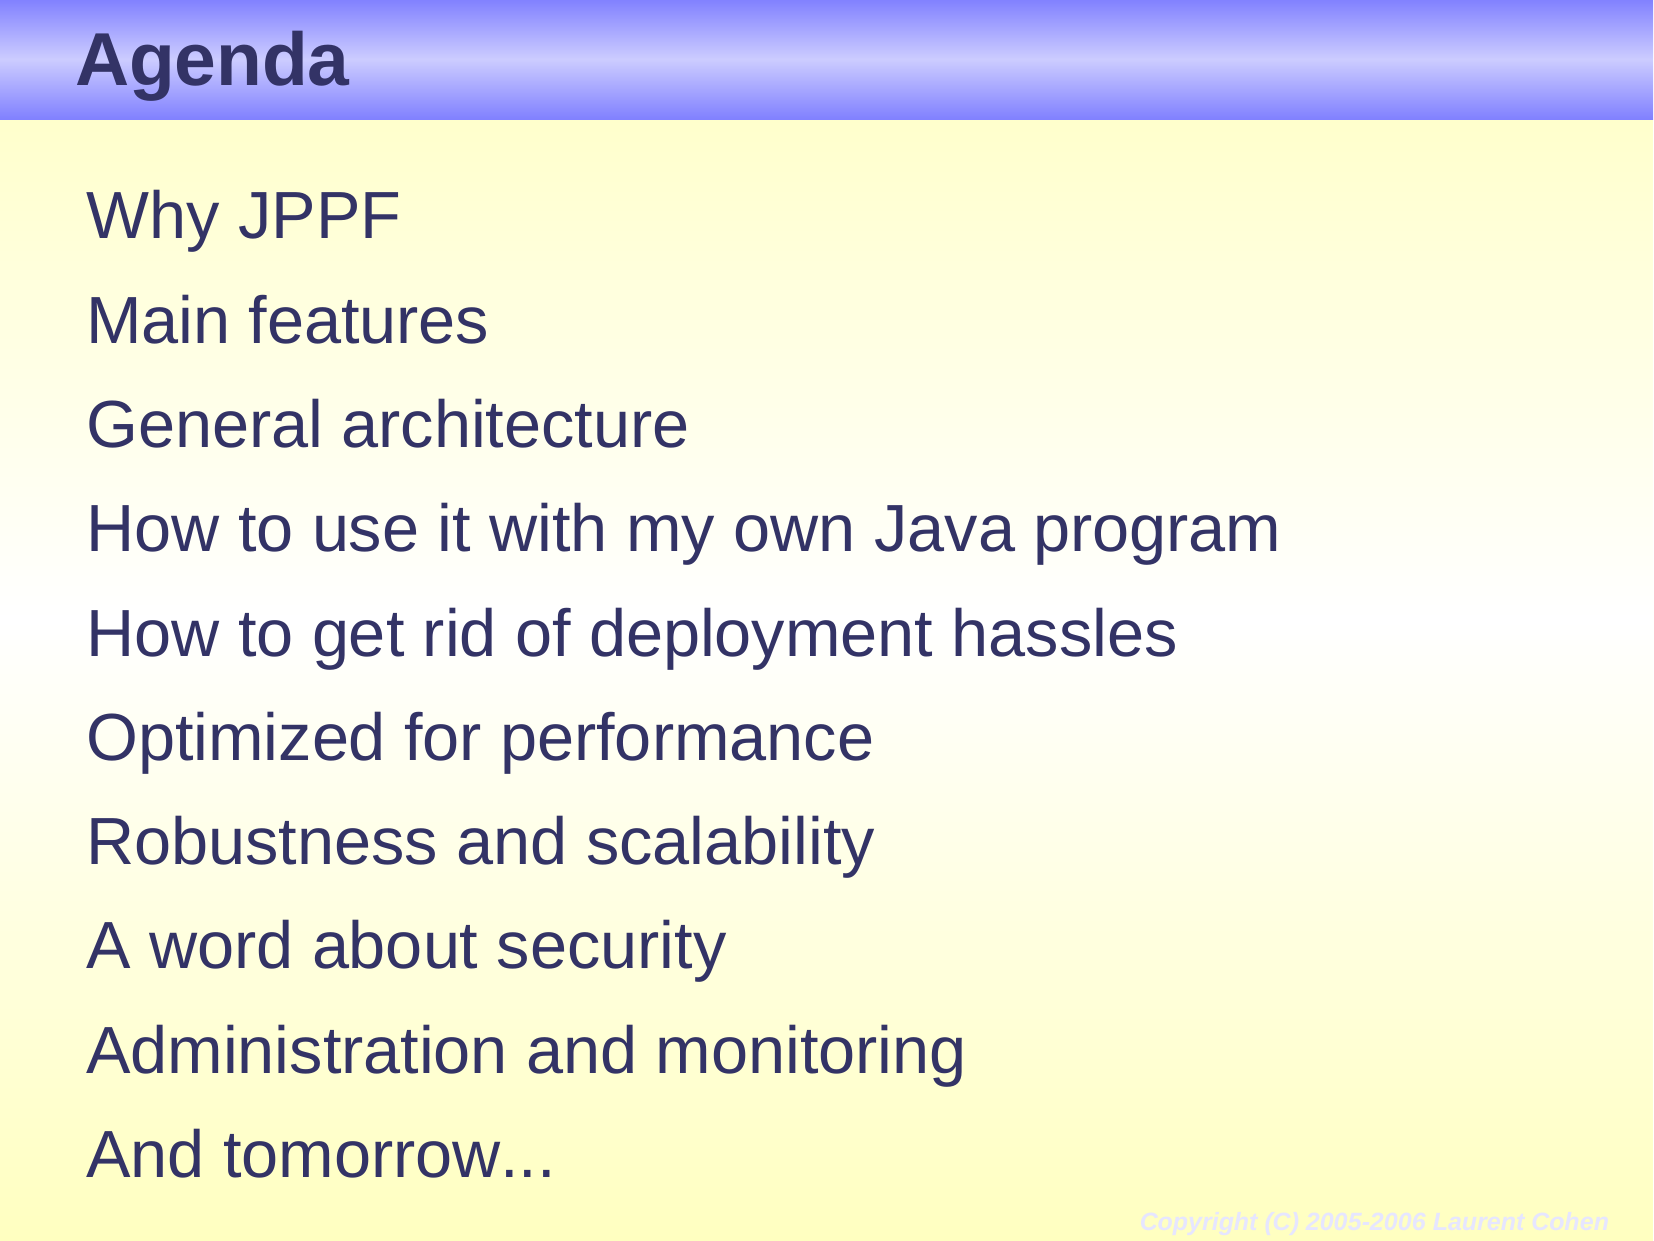

# Agenda
Why JPPF
Main features
General architecture
How to use it with my own Java program
How to get rid of deployment hassles
Optimized for performance
Robustness and scalability
A word about security
Administration and monitoring
And tomorrow...